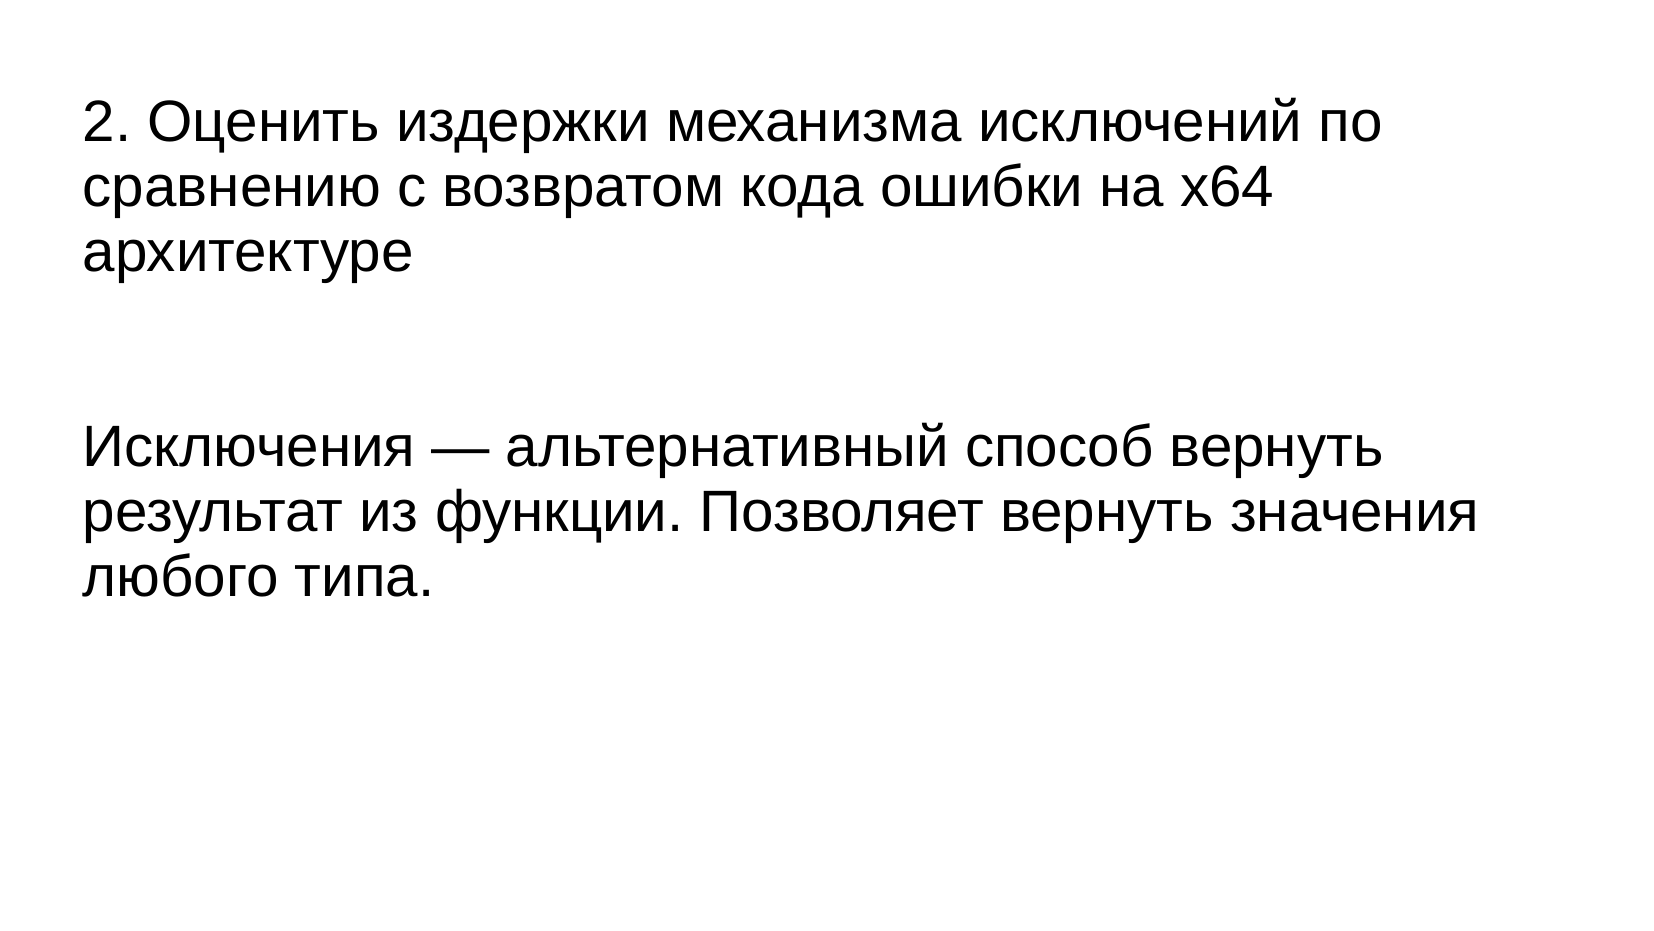

# 2. Оценить издержки механизма исключений по сравнению с возвратом кода ошибки на x64 архитектуре
Исключения — альтернативный способ вернуть результат из функции. Позволяет вернуть значения любого типа.